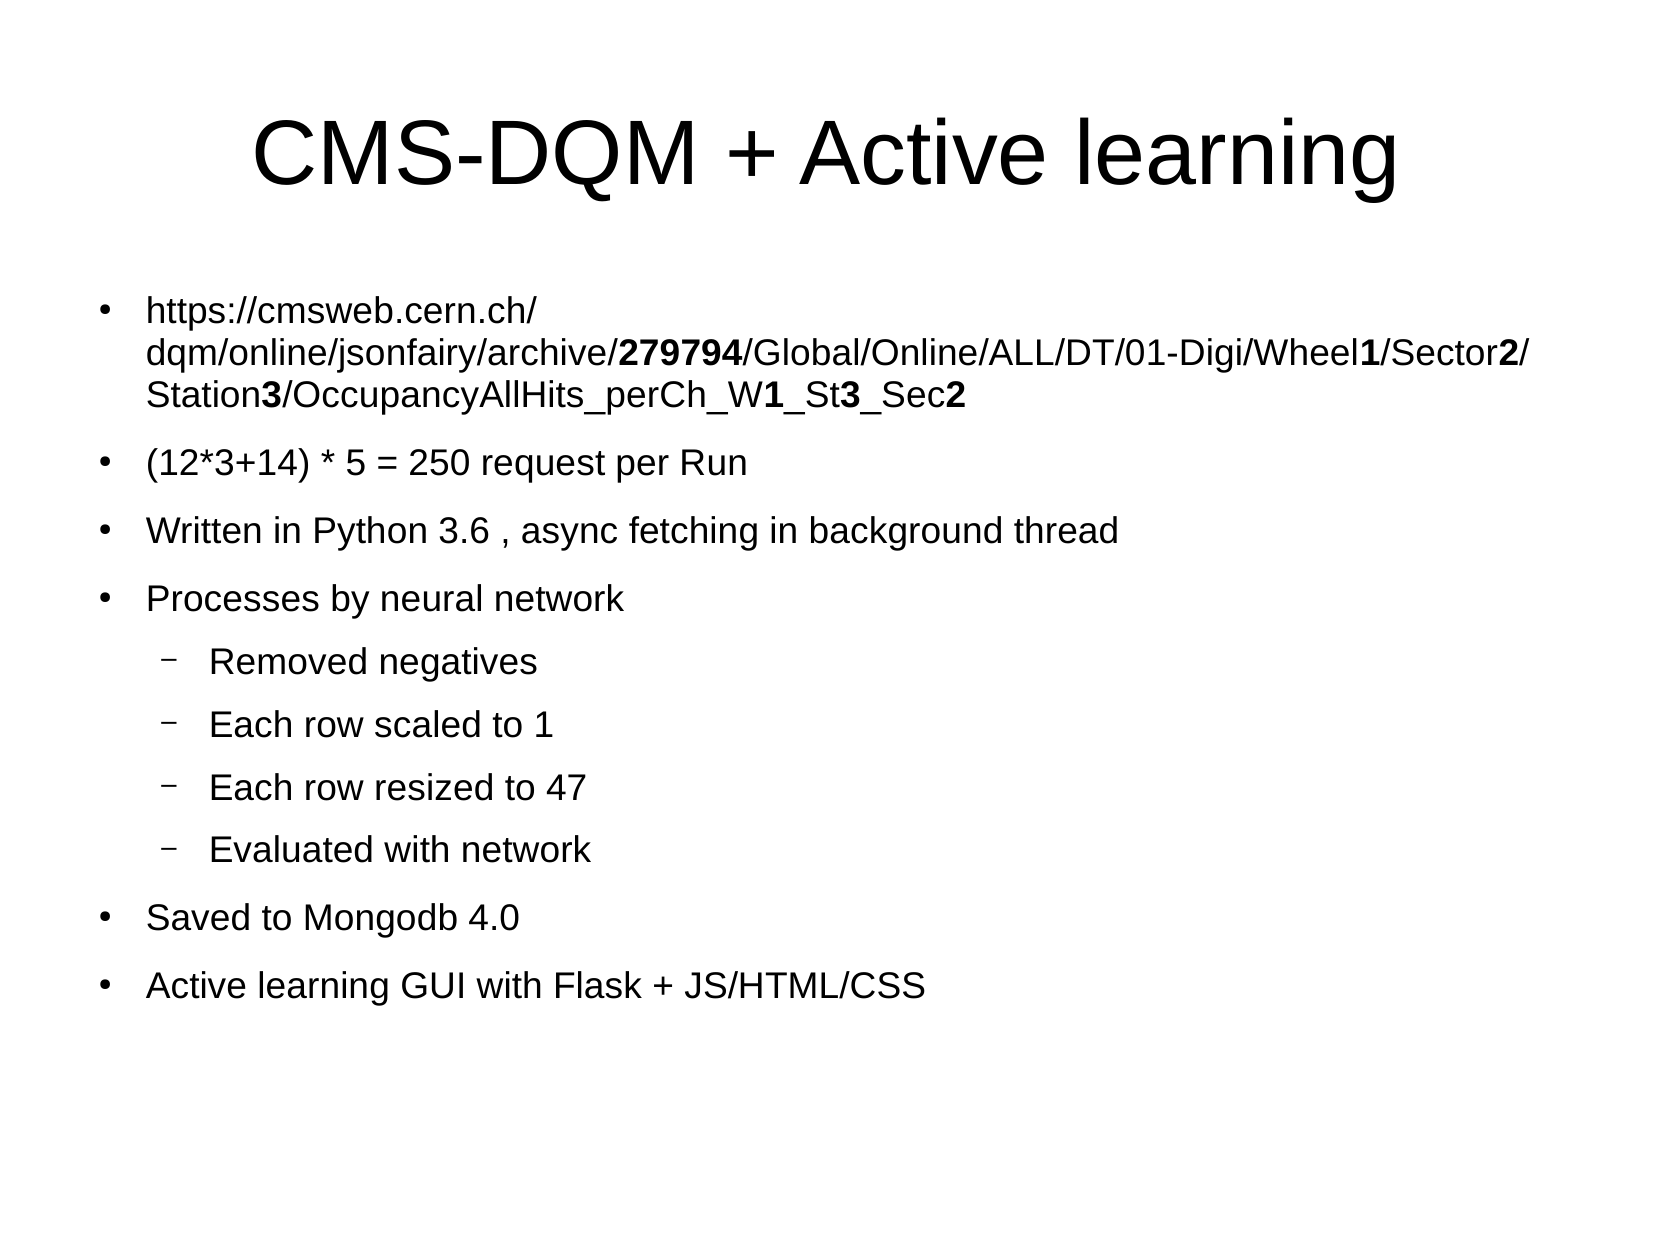

CMS-DQM + Active learning
# https://cmsweb.cern.ch/ dqm/online/jsonfairy/archive/279794/Global/Online/ALL/DT/01-Digi/Wheel1/Sector2/Station3/OccupancyAllHits_perCh_W1_St3_Sec2
(12*3+14) * 5 = 250 request per Run
Written in Python 3.6 , async fetching in background thread
Processes by neural network
Removed negatives
Each row scaled to 1
Each row resized to 47
Evaluated with network
Saved to Mongodb 4.0
Active learning GUI with Flask + JS/HTML/CSS